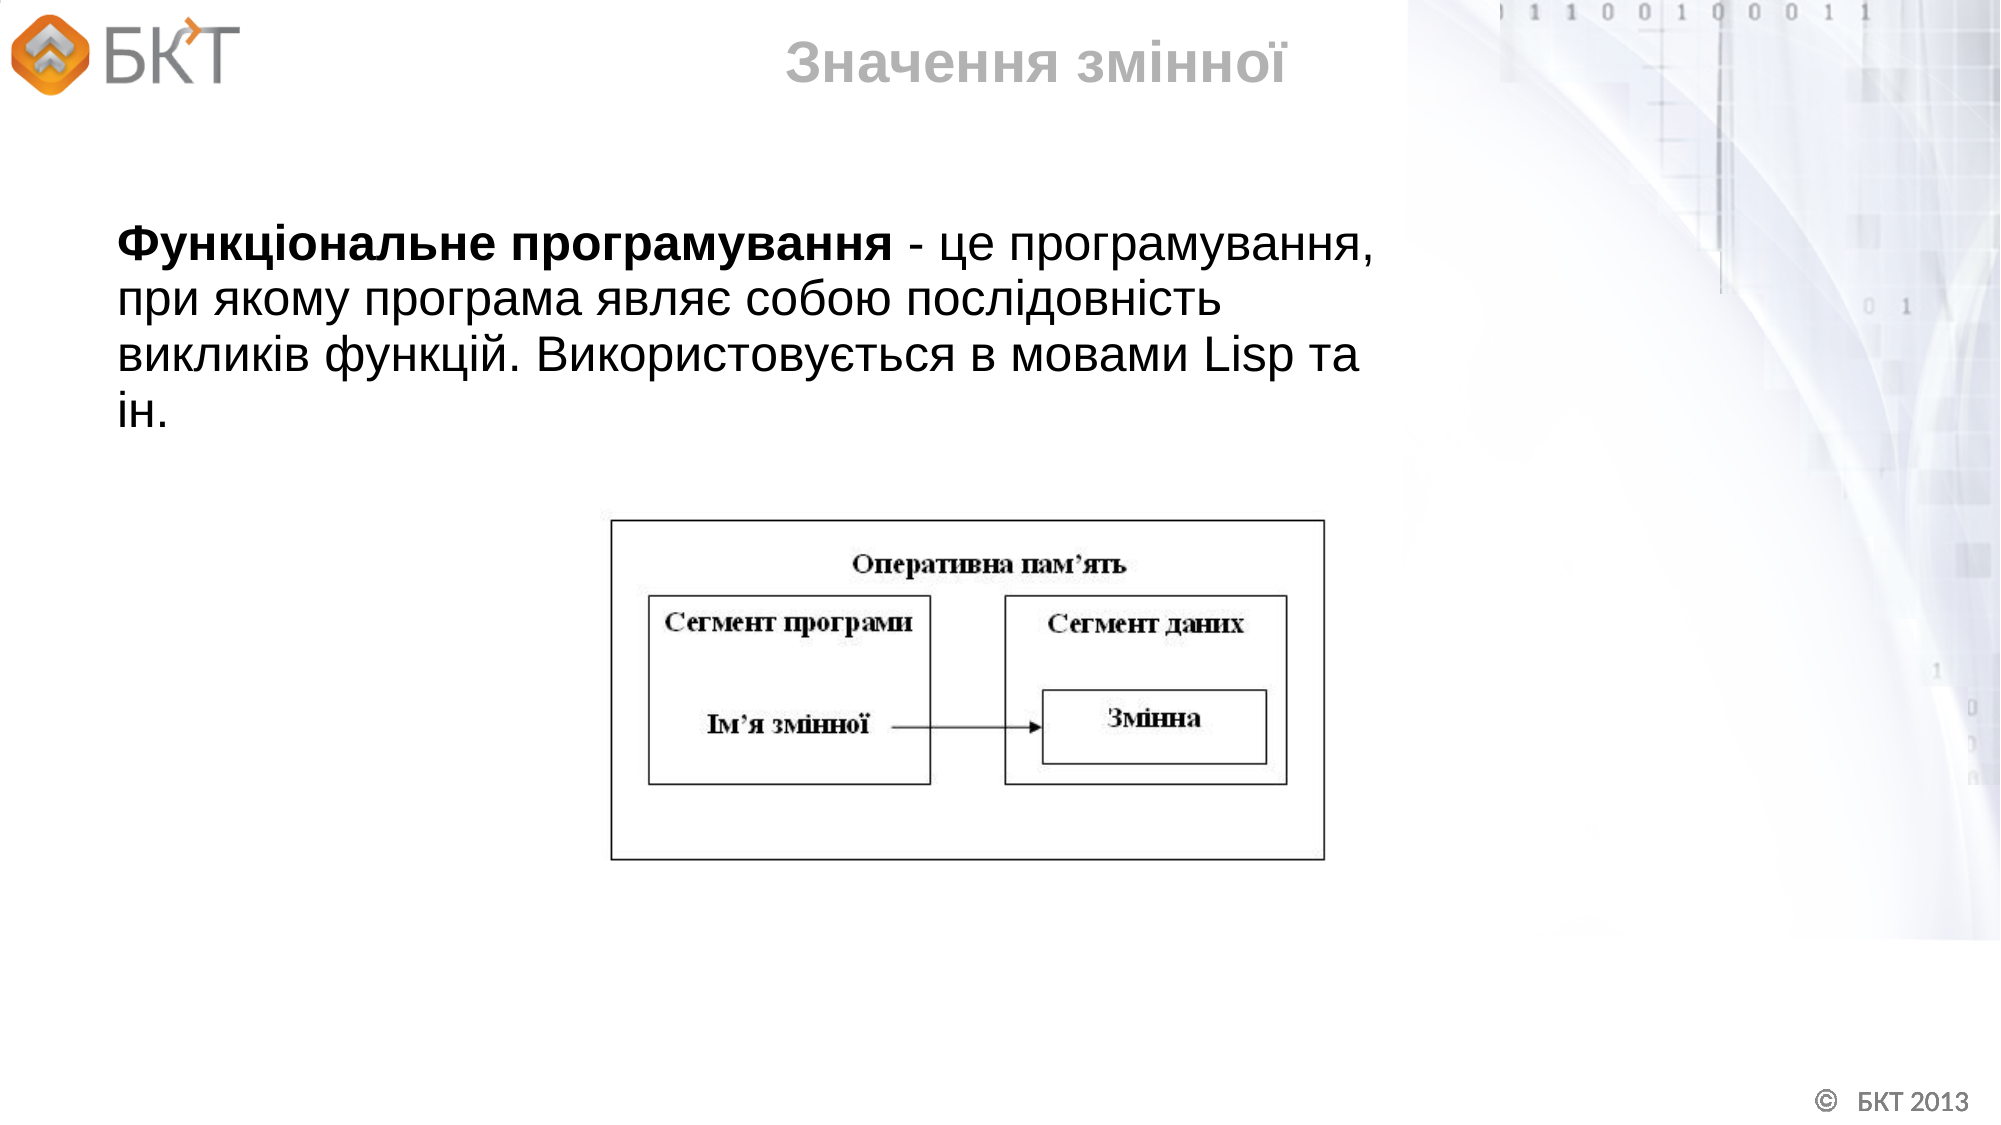

Значення змінної
Функціональне програмування - це програмування, при якому програма являє собою послідовність викликів функцій. Використовується в мовами Lisp та ін.
БКТ 2013
БКТ 2013
БКТ 2013
БКТ 2013
БКТ 2013